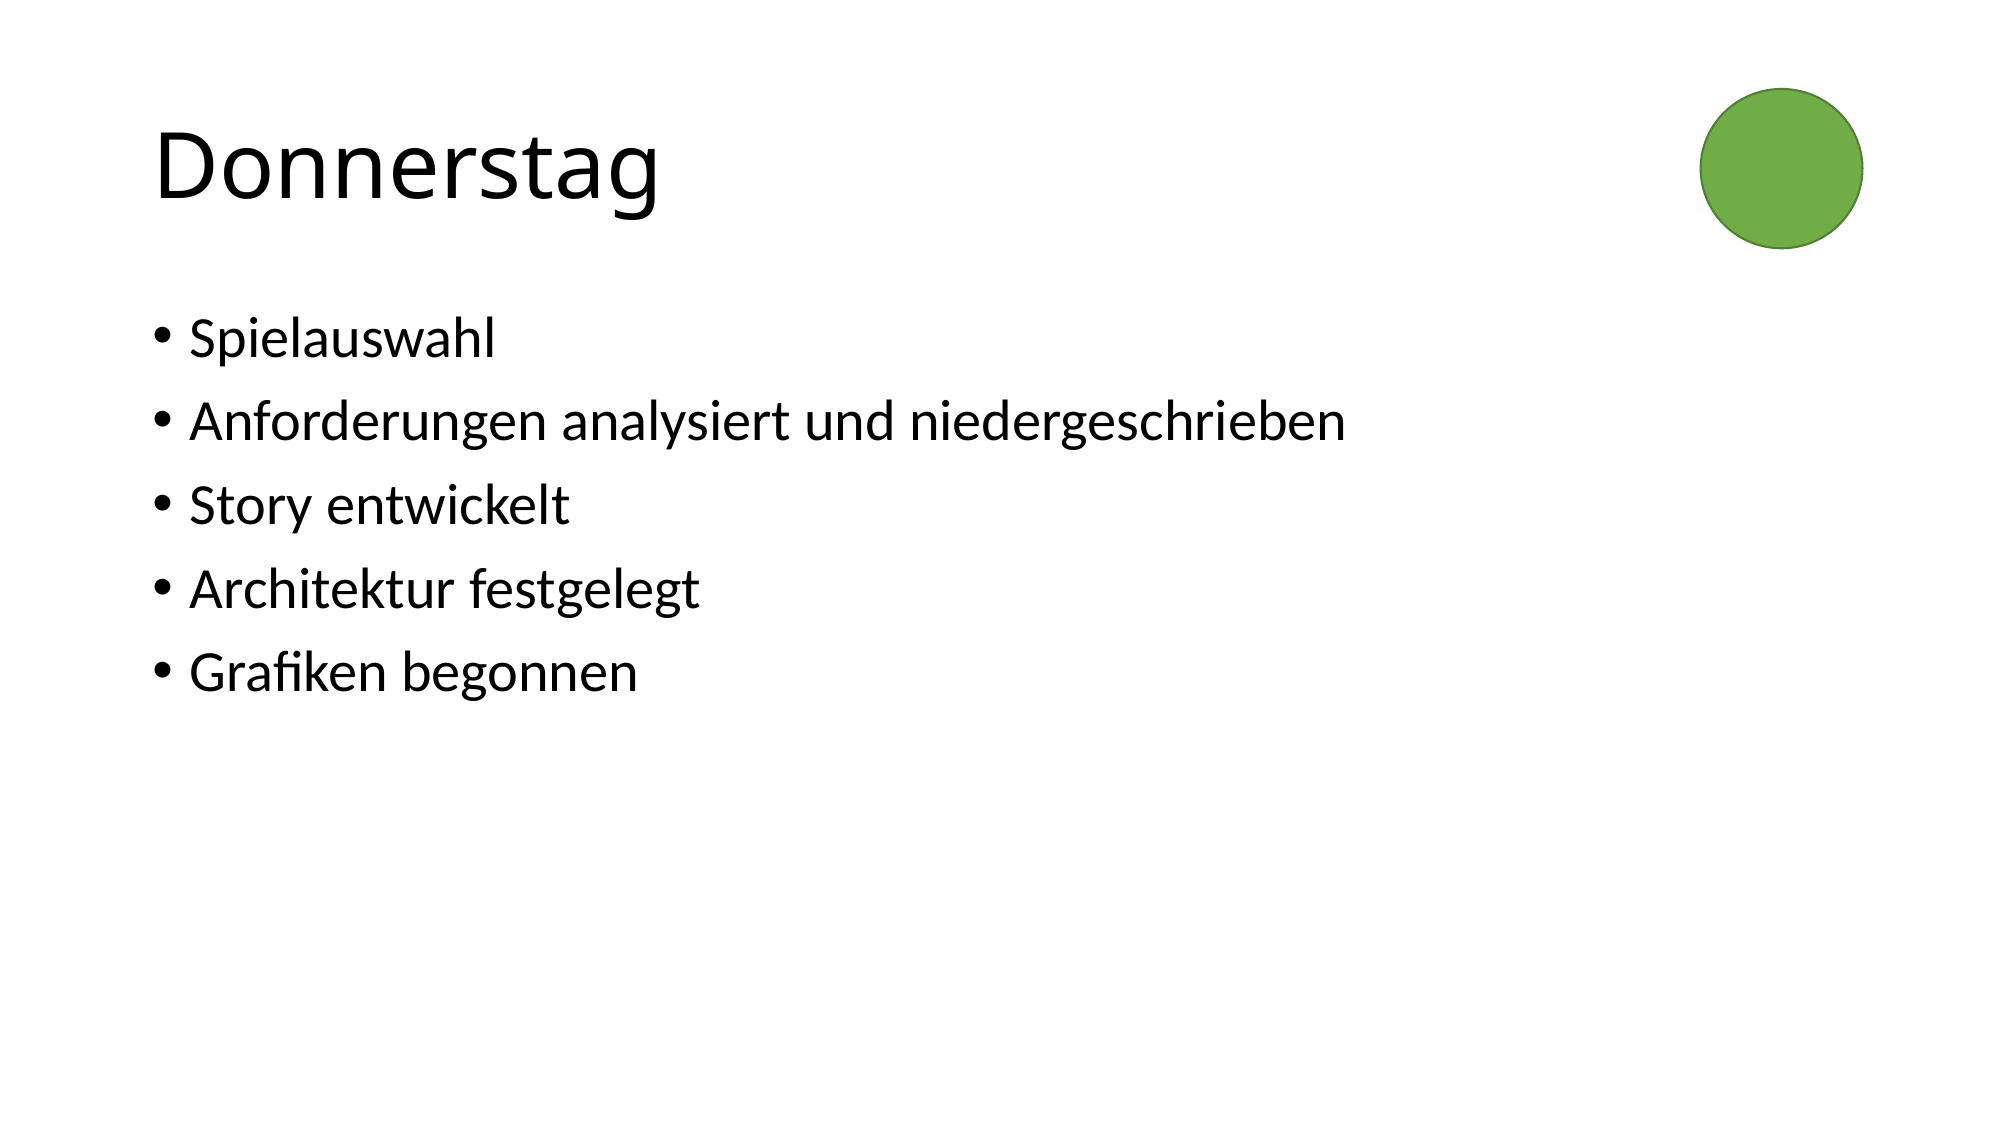

# Donnerstag
Spielauswahl
Anforderungen analysiert und niedergeschrieben
Story entwickelt
Architektur festgelegt
Grafiken begonnen